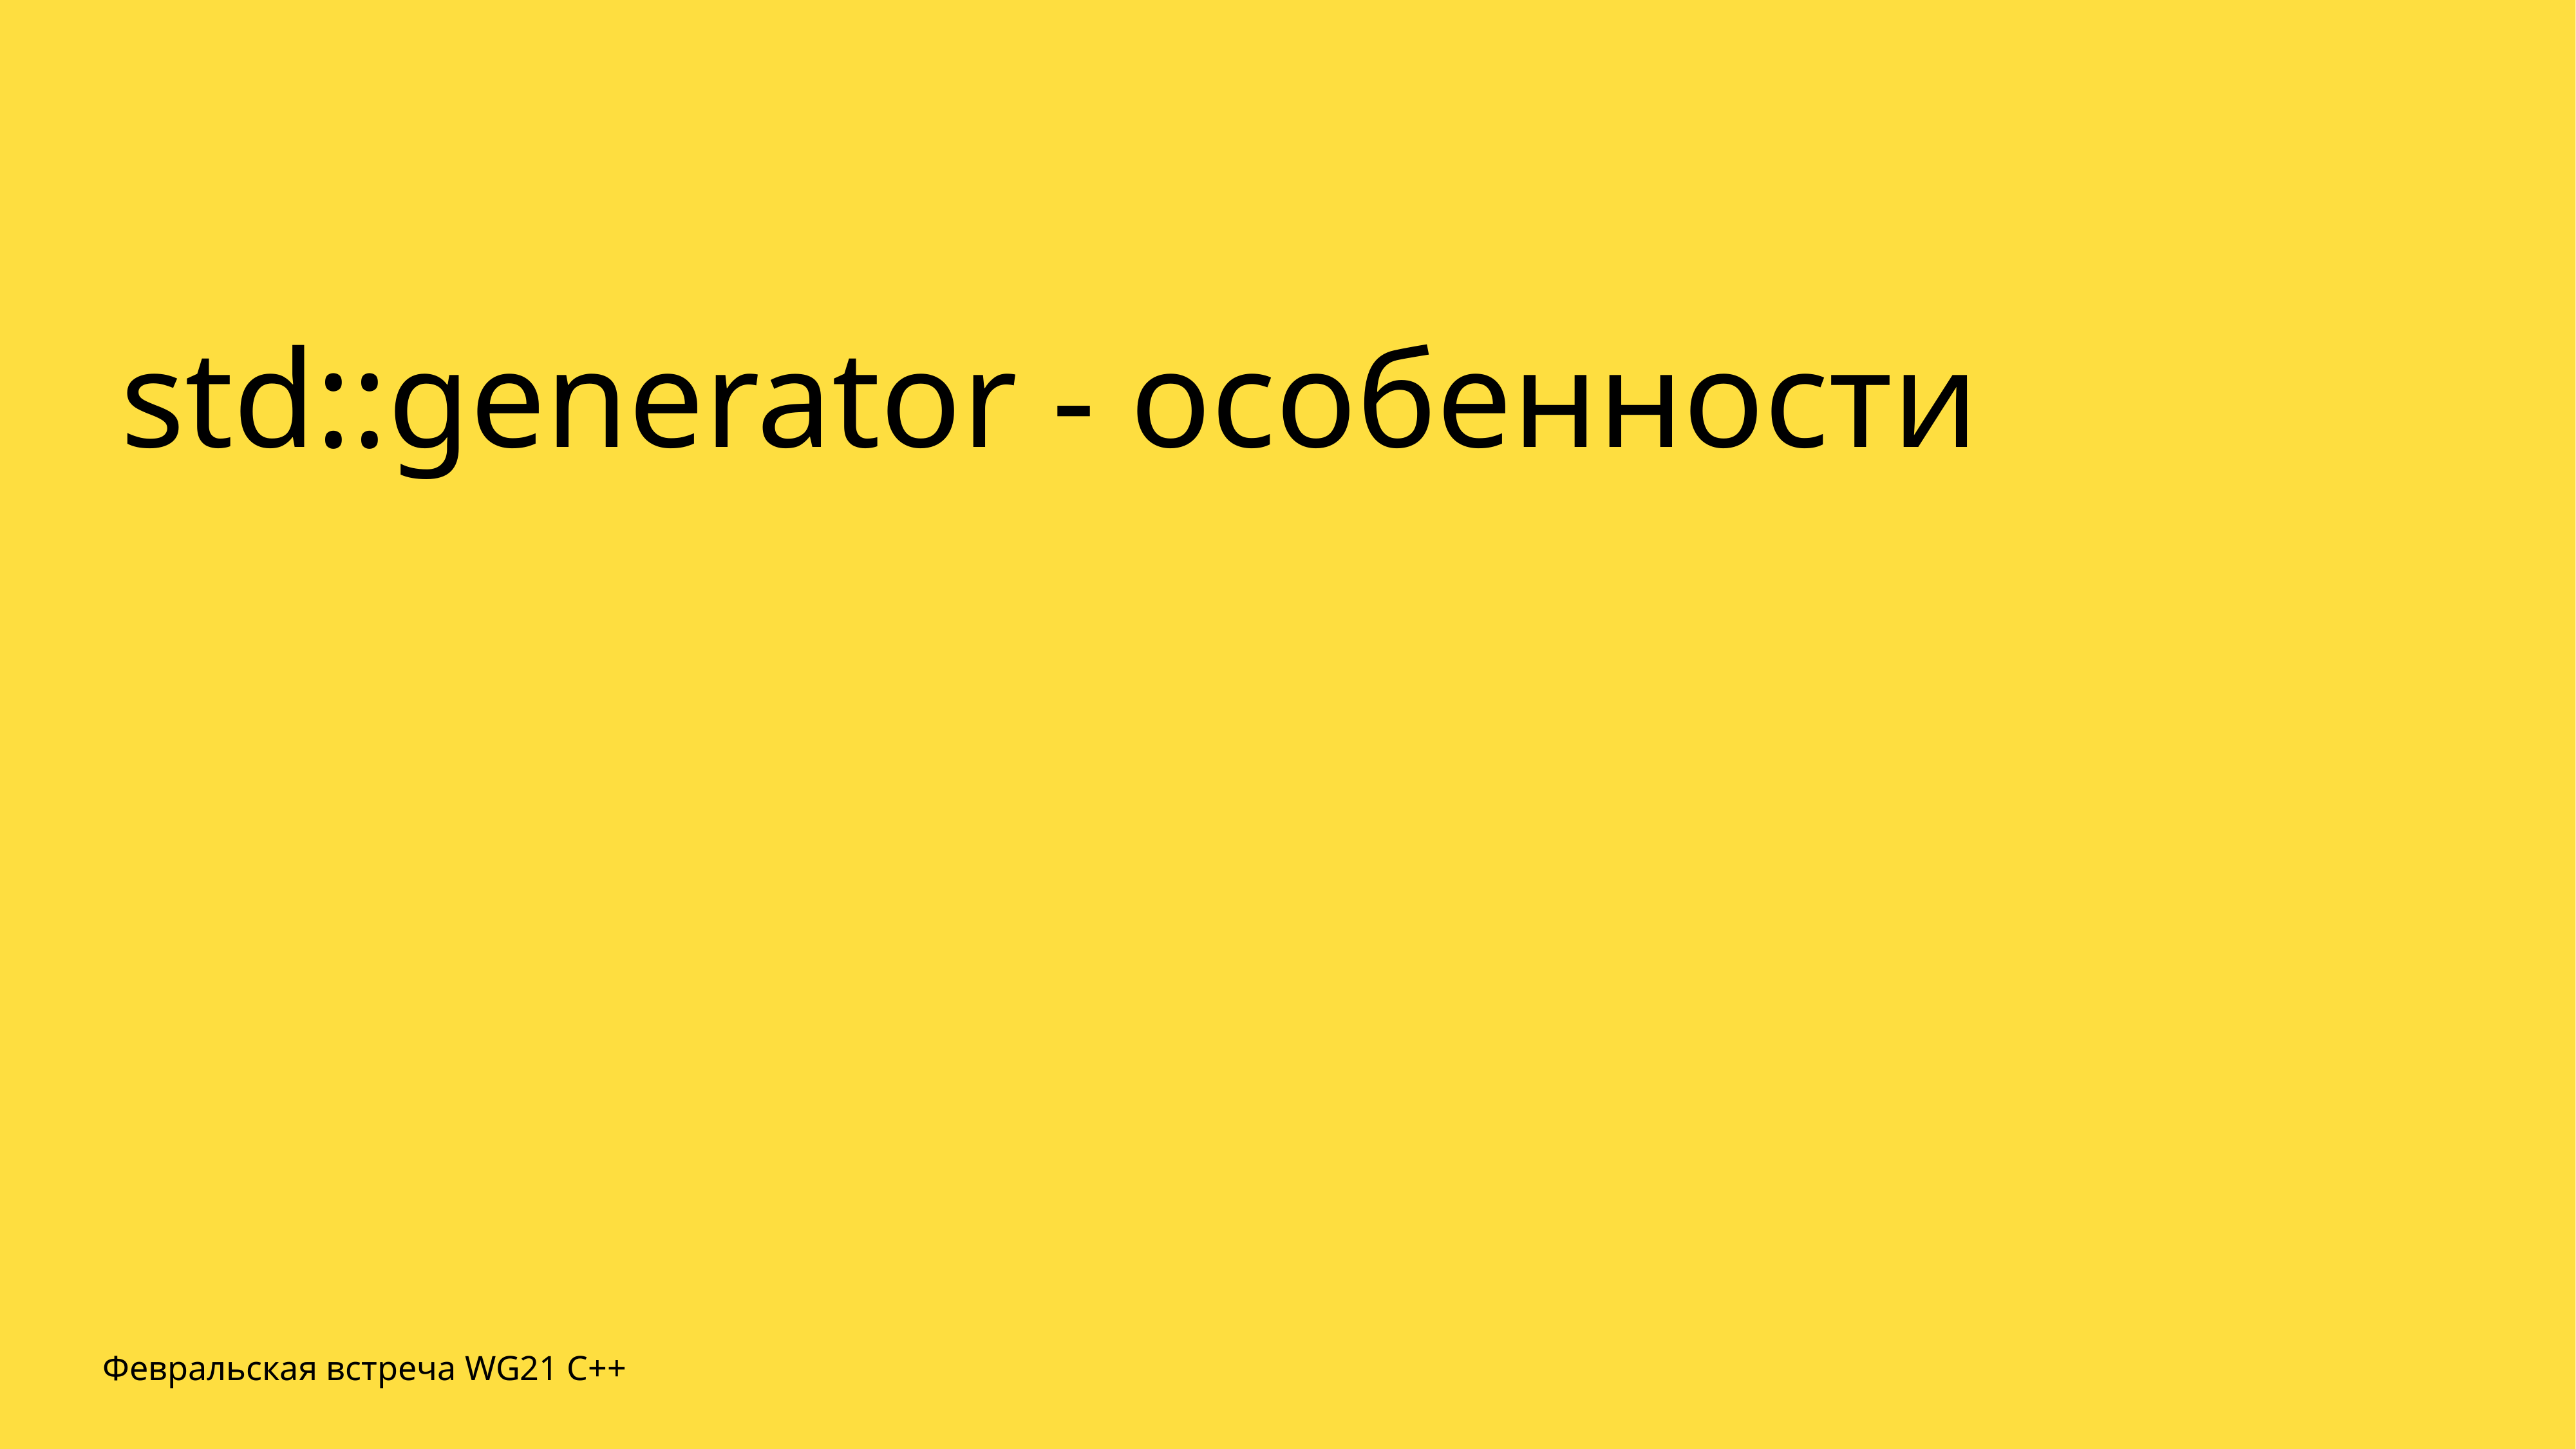

# std::generator - особенности
Февральская встреча WG21 C++